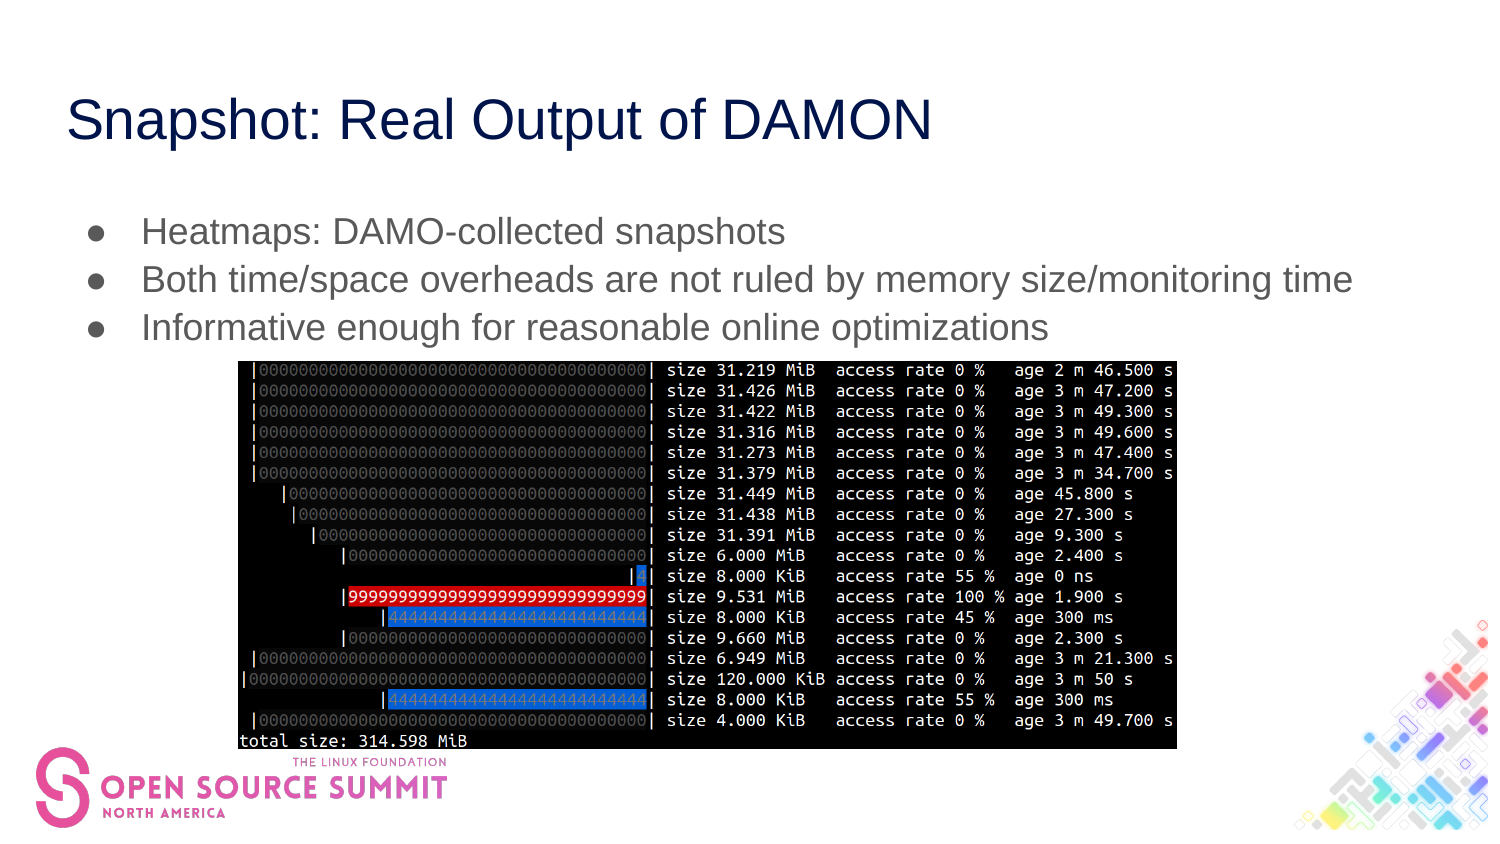

# Snapshot: Real Output of DAMON
Heatmaps: DAMO-collected snapshots
Both time/space overheads are not ruled by memory size/monitoring time
Informative enough for reasonable online optimizations